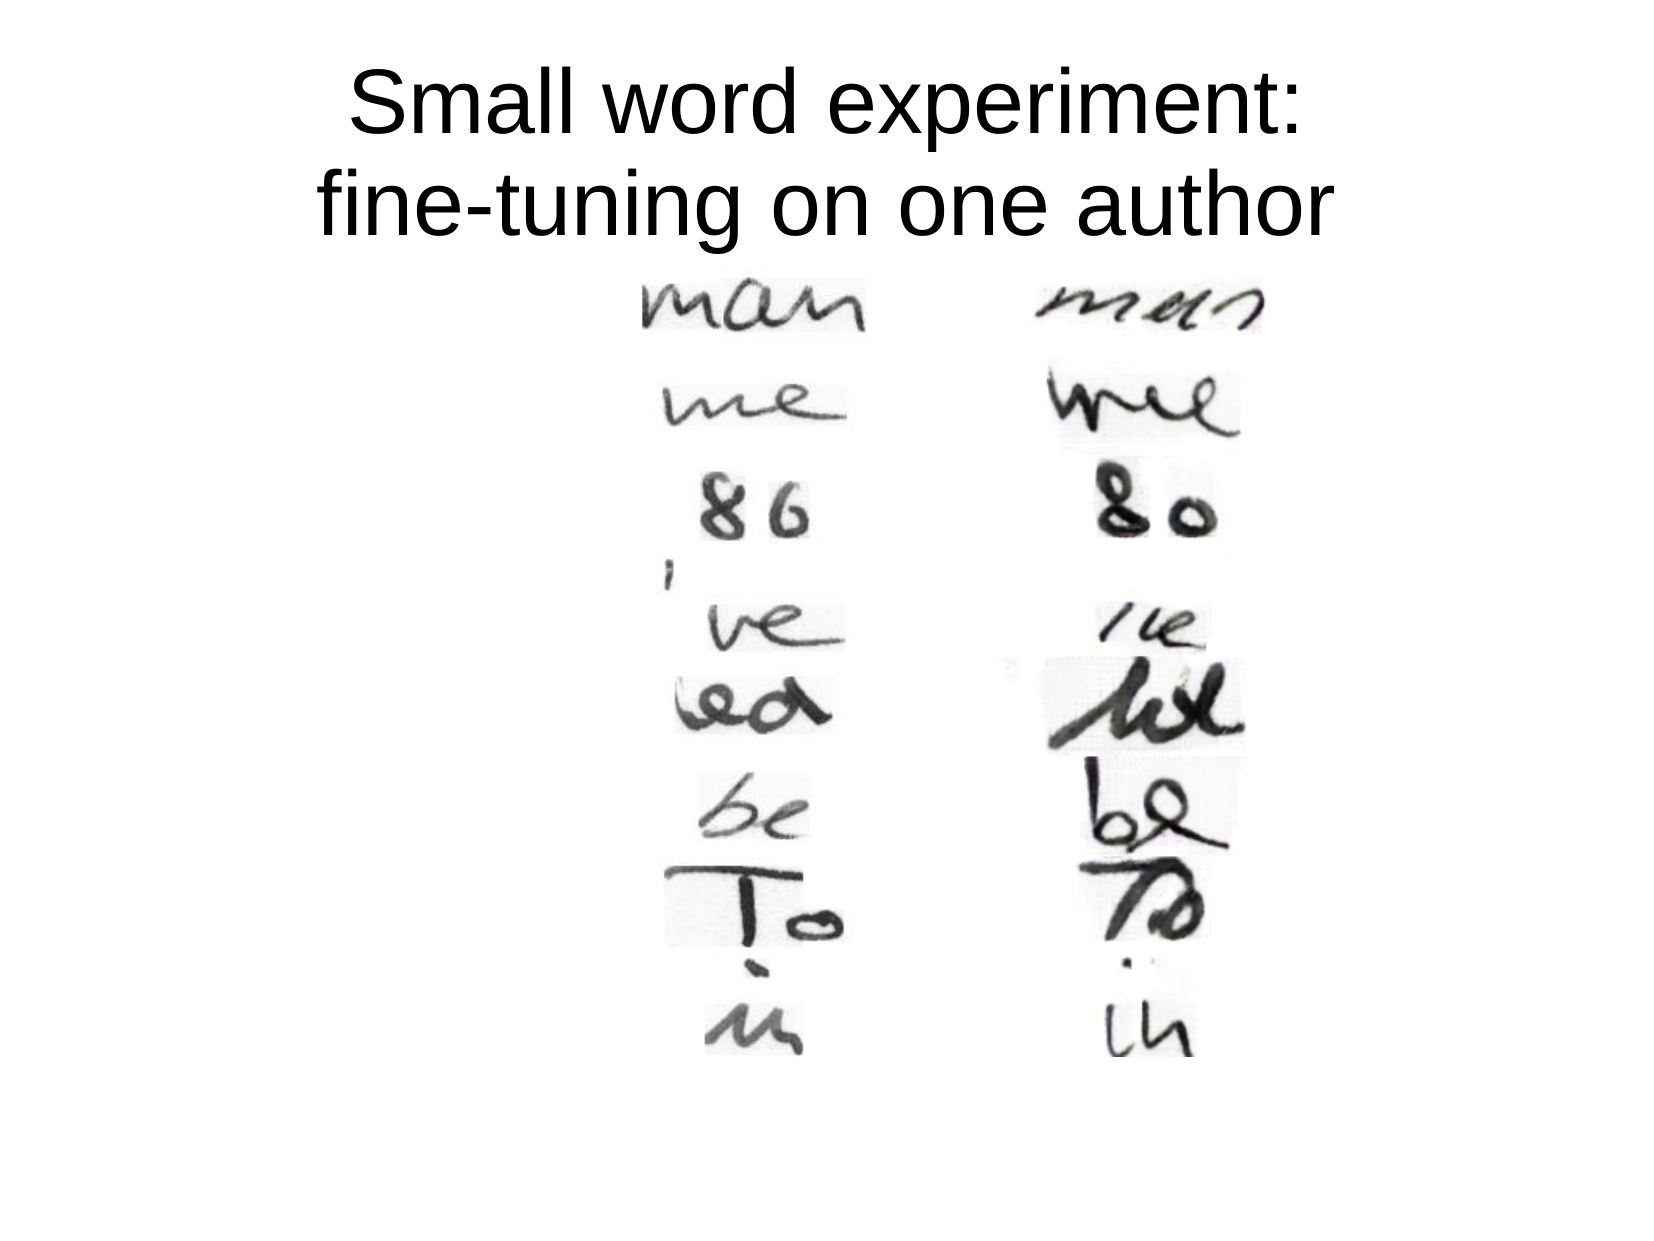

# Small word experiment: fine-tuning on one author